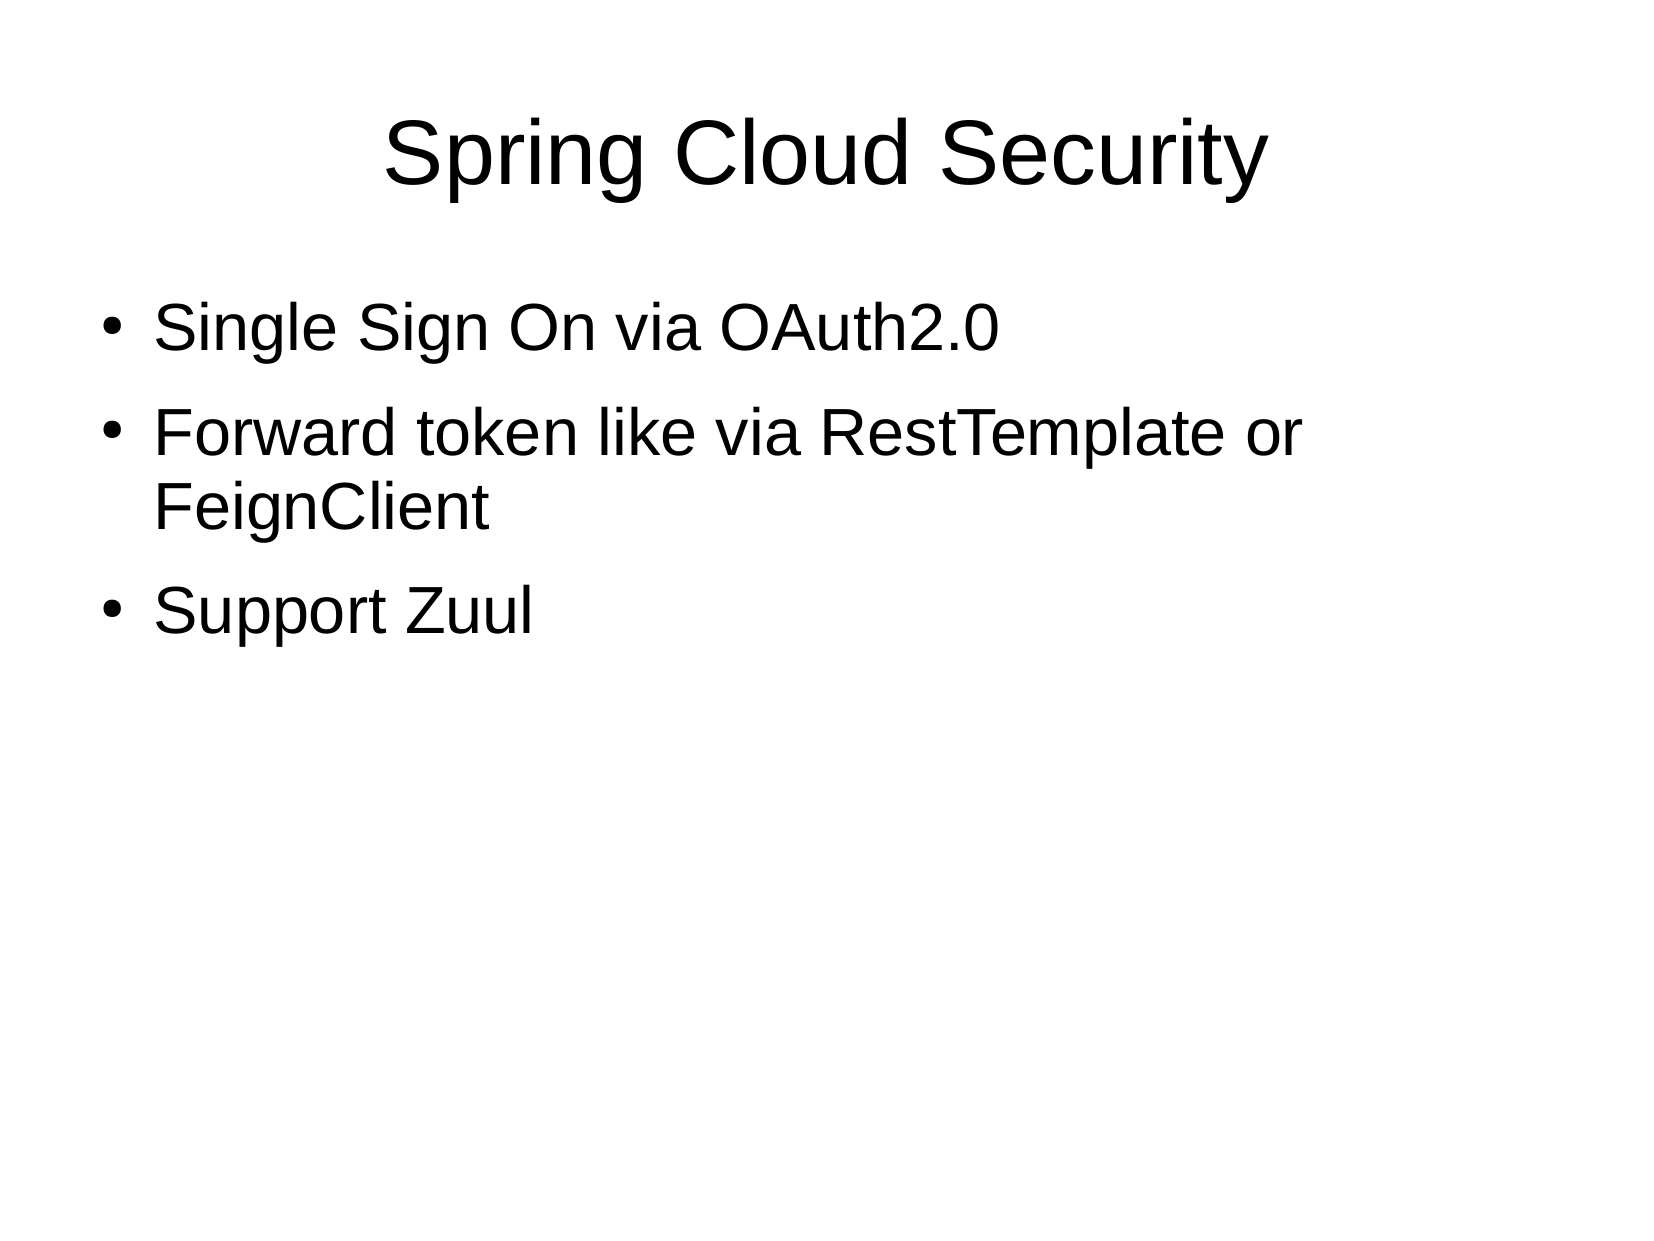

# Spring Cloud Security
Single Sign On via OAuth2.0
Forward token like via RestTemplate or FeignClient
Support Zuul